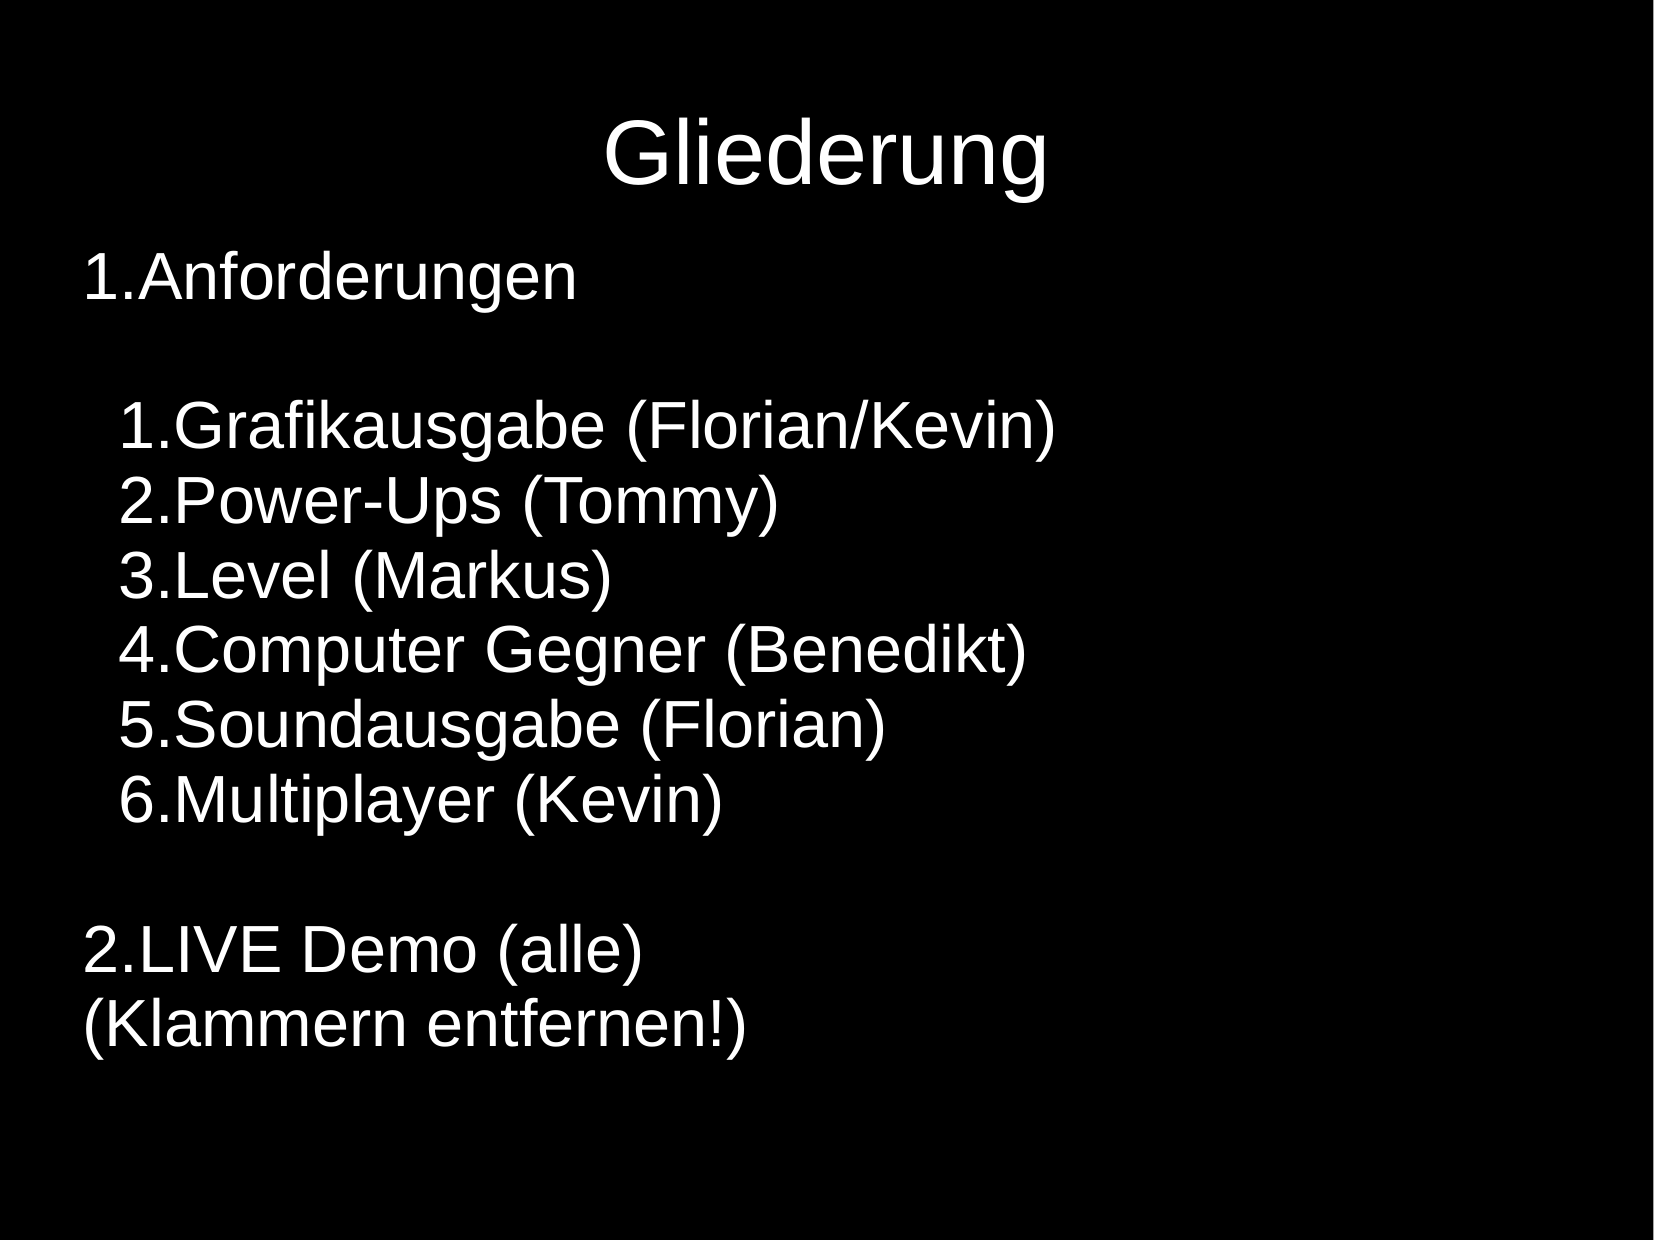

# Gliederung
Anforderungen
Grafikausgabe (Florian/Kevin)
Power-Ups (Tommy)
Level (Markus)
Computer Gegner (Benedikt)
Soundausgabe (Florian)
Multiplayer (Kevin)
LIVE Demo (alle)
(Klammern entfernen!)